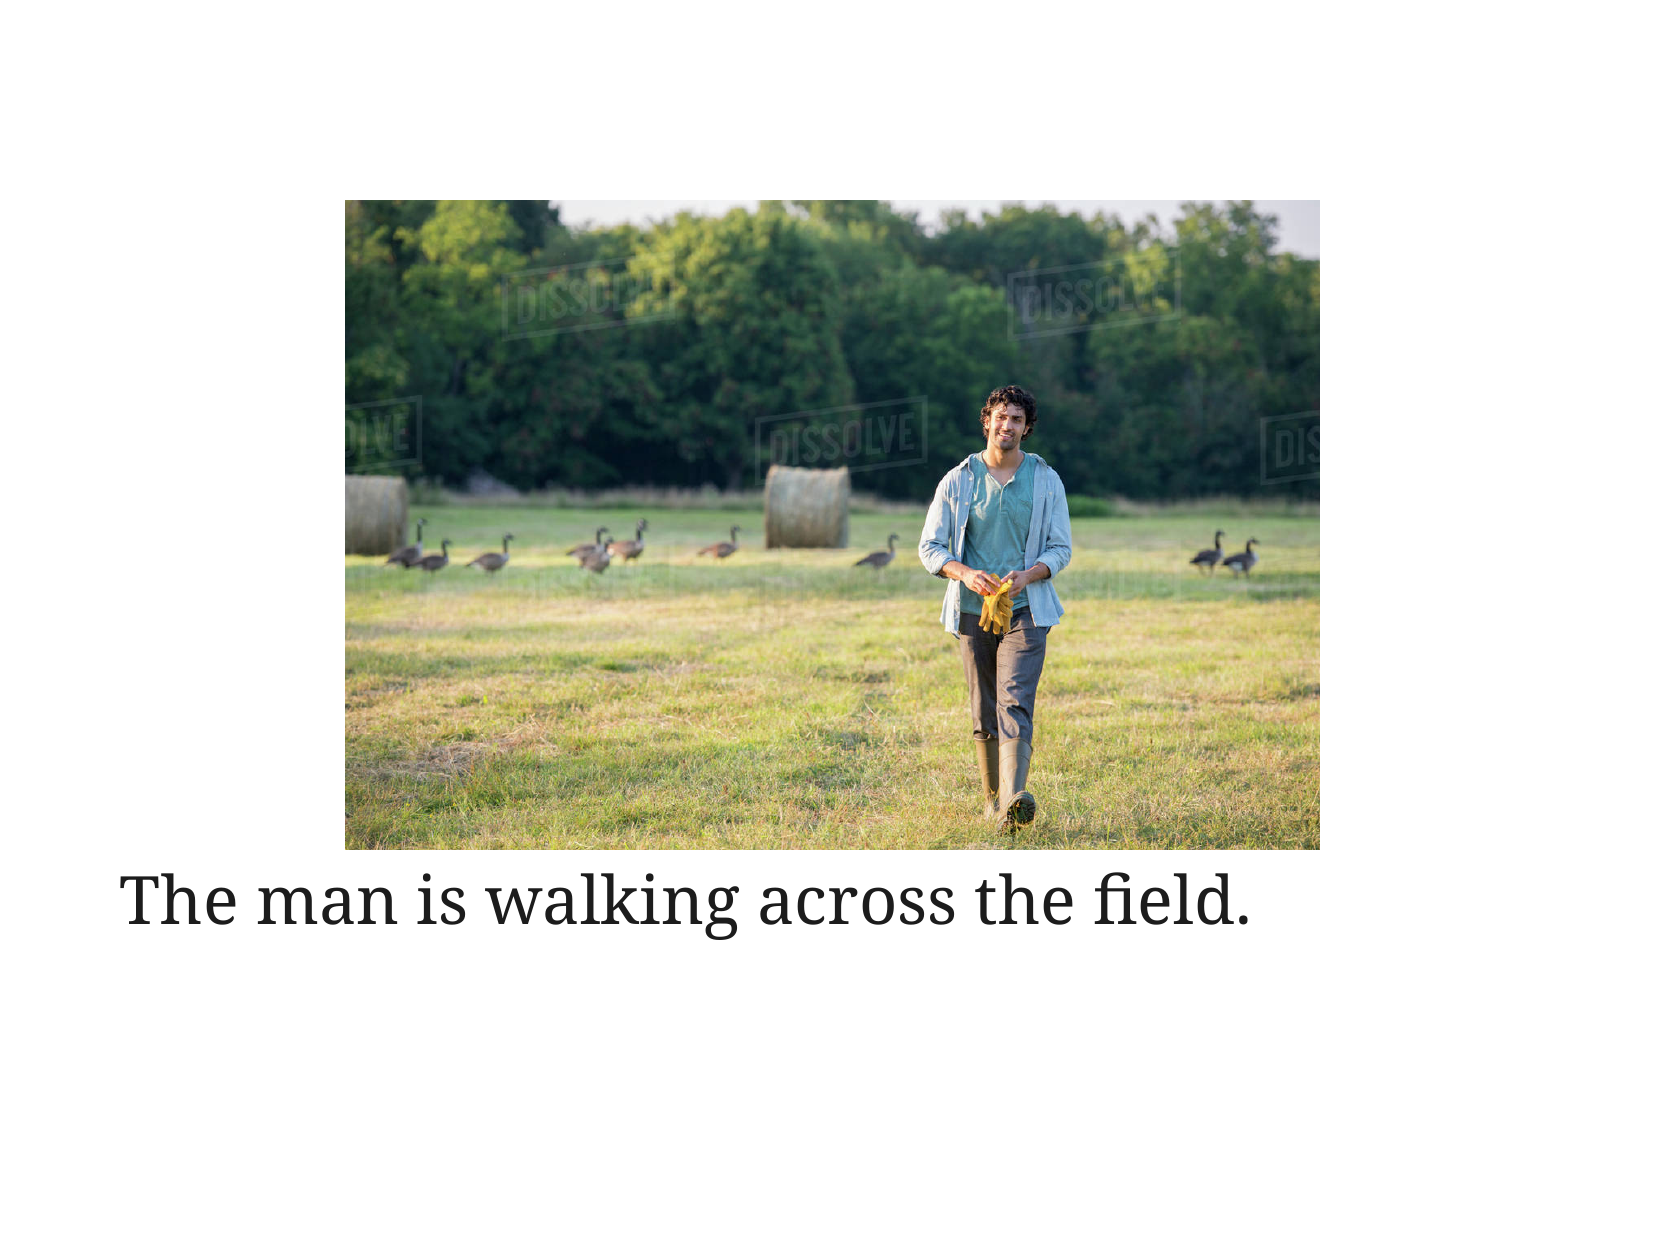

The man is walking across the field.